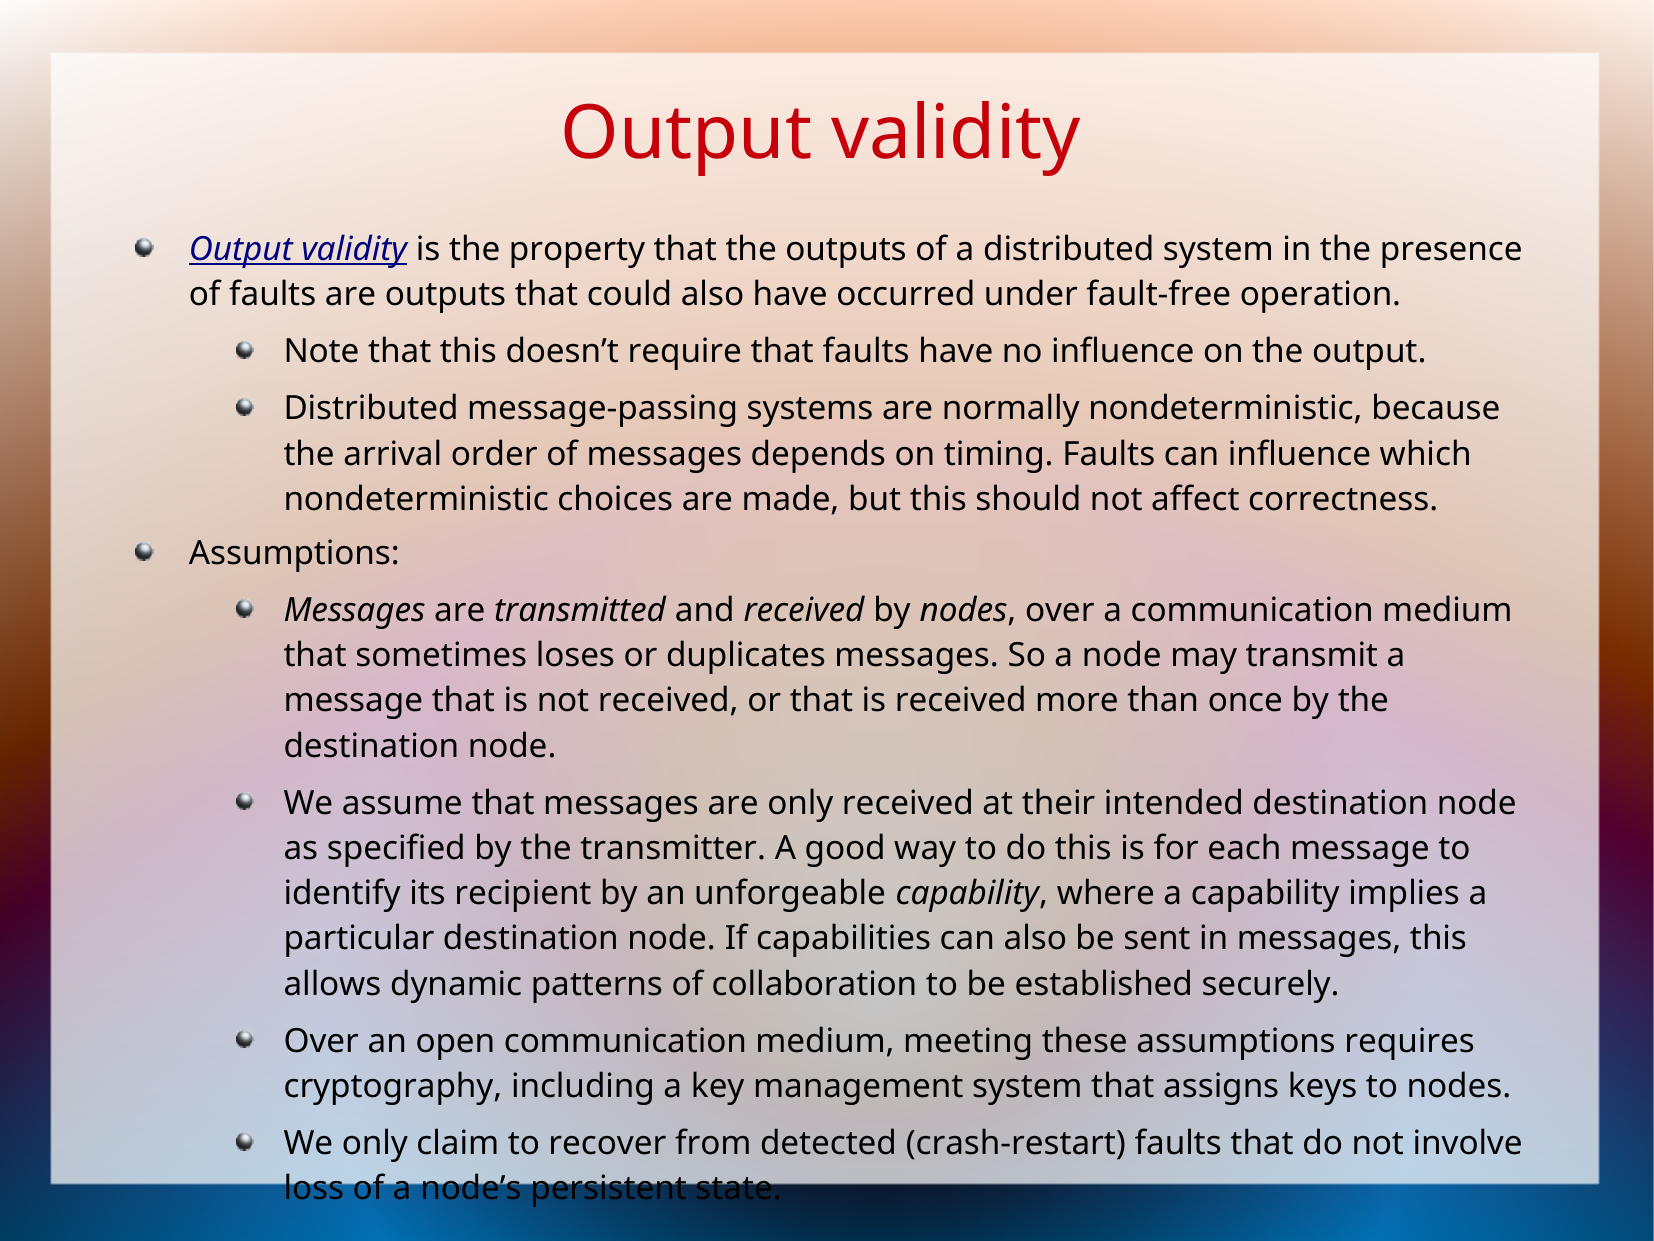

# Output validity
Output validity is the property that the outputs of a distributed system in the presence of faults are outputs that could also have occurred under fault-free operation.
Note that this doesn’t require that faults have no influence on the output.
Distributed message-passing systems are normally nondeterministic, because the arrival order of messages depends on timing. Faults can influence which nondeterministic choices are made, but this should not affect correctness.
Assumptions:
Messages are transmitted and received by nodes, over a communication medium that sometimes loses or duplicates messages. So a node may transmit a message that is not received, or that is received more than once by the destination node.
We assume that messages are only received at their intended destination node as specified by the transmitter. A good way to do this is for each message to identify its recipient by an unforgeable capability, where a capability implies a particular destination node. If capabilities can also be sent in messages, this allows dynamic patterns of collaboration to be established securely.
Over an open communication medium, meeting these assumptions requires cryptography, including a key management system that assigns keys to nodes.
We only claim to recover from detected (crash-restart) faults that do not involve loss of a node’s persistent state.